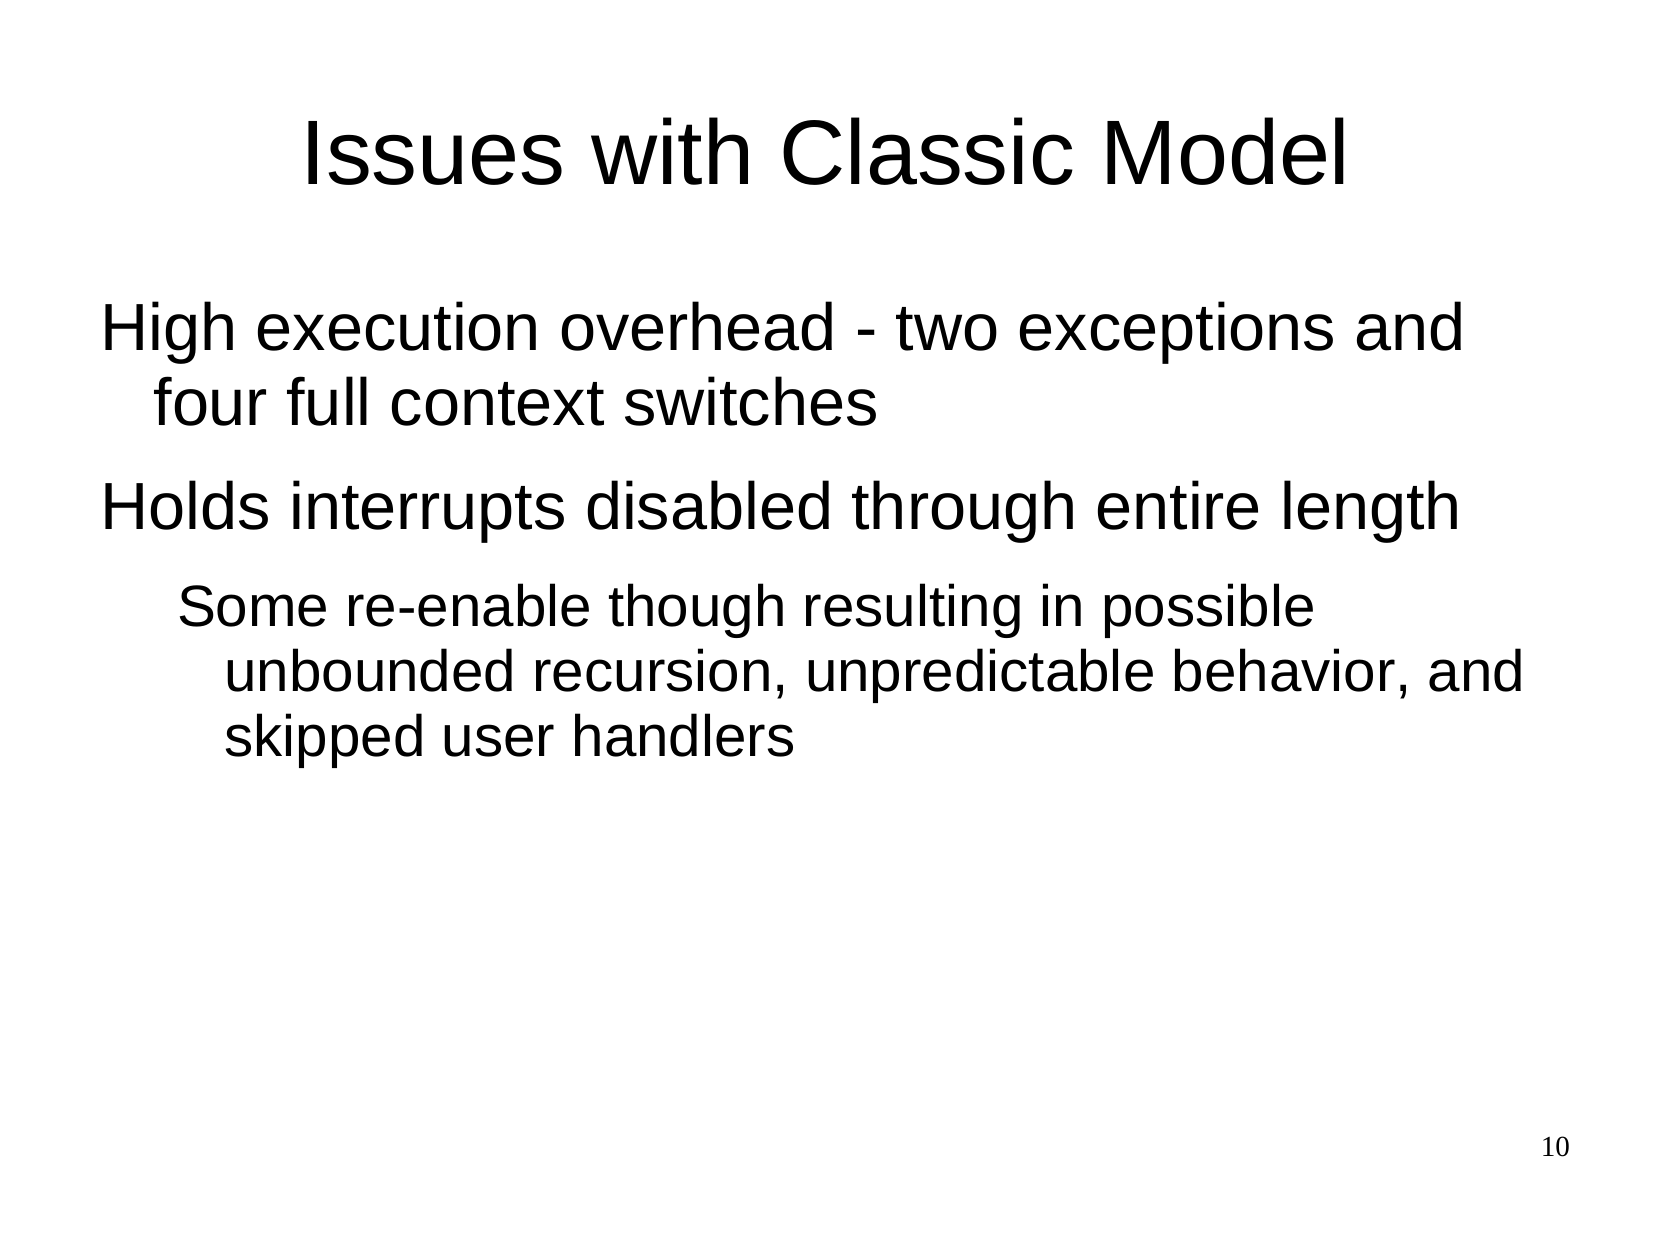

# Issues with Classic Model
High execution overhead - two exceptions and four full context switches
Holds interrupts disabled through entire length
Some re-enable though resulting in possible unbounded recursion, unpredictable behavior, and skipped user handlers
10